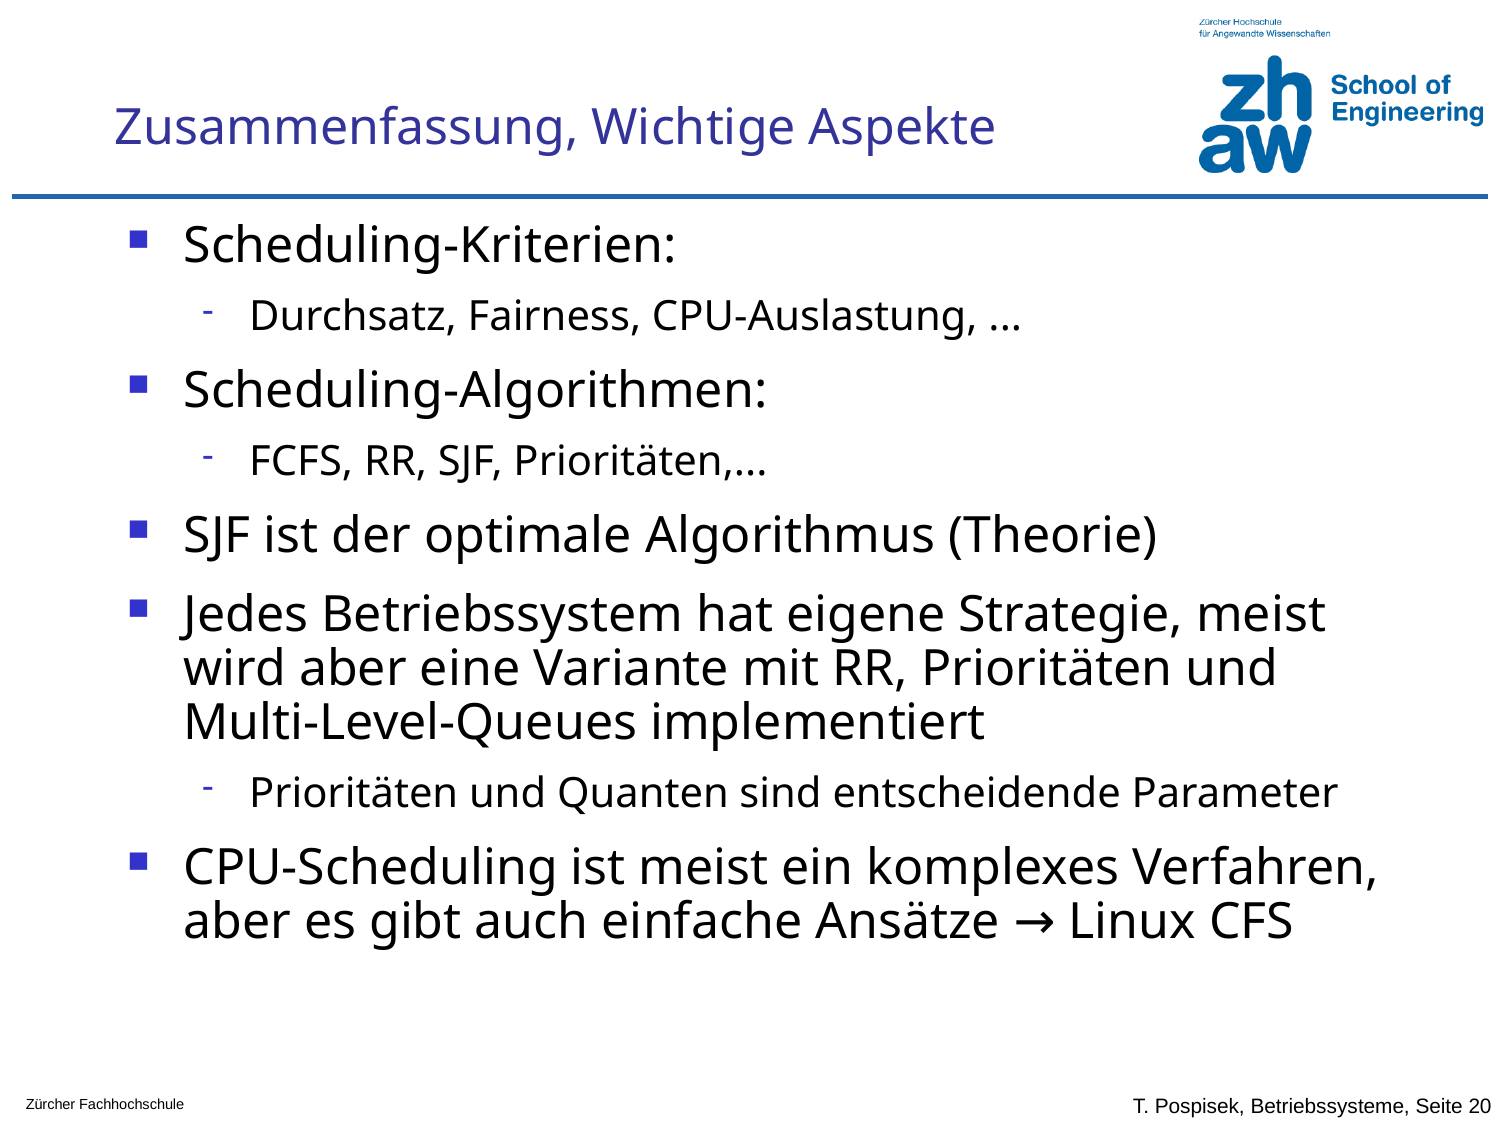

# Zusammenfassung, Wichtige Aspekte
Scheduling-Kriterien:
Durchsatz, Fairness, CPU-Auslastung, ...
Scheduling-Algorithmen:
FCFS, RR, SJF, Prioritäten,...
SJF ist der optimale Algorithmus (Theorie)
Jedes Betriebssystem hat eigene Strategie, meist wird aber eine Variante mit RR, Prioritäten und Multi-Level-Queues implementiert
Prioritäten und Quanten sind entscheidende Parameter
CPU-Scheduling ist meist ein komplexes Verfahren, aber es gibt auch einfache Ansätze → Linux CFS